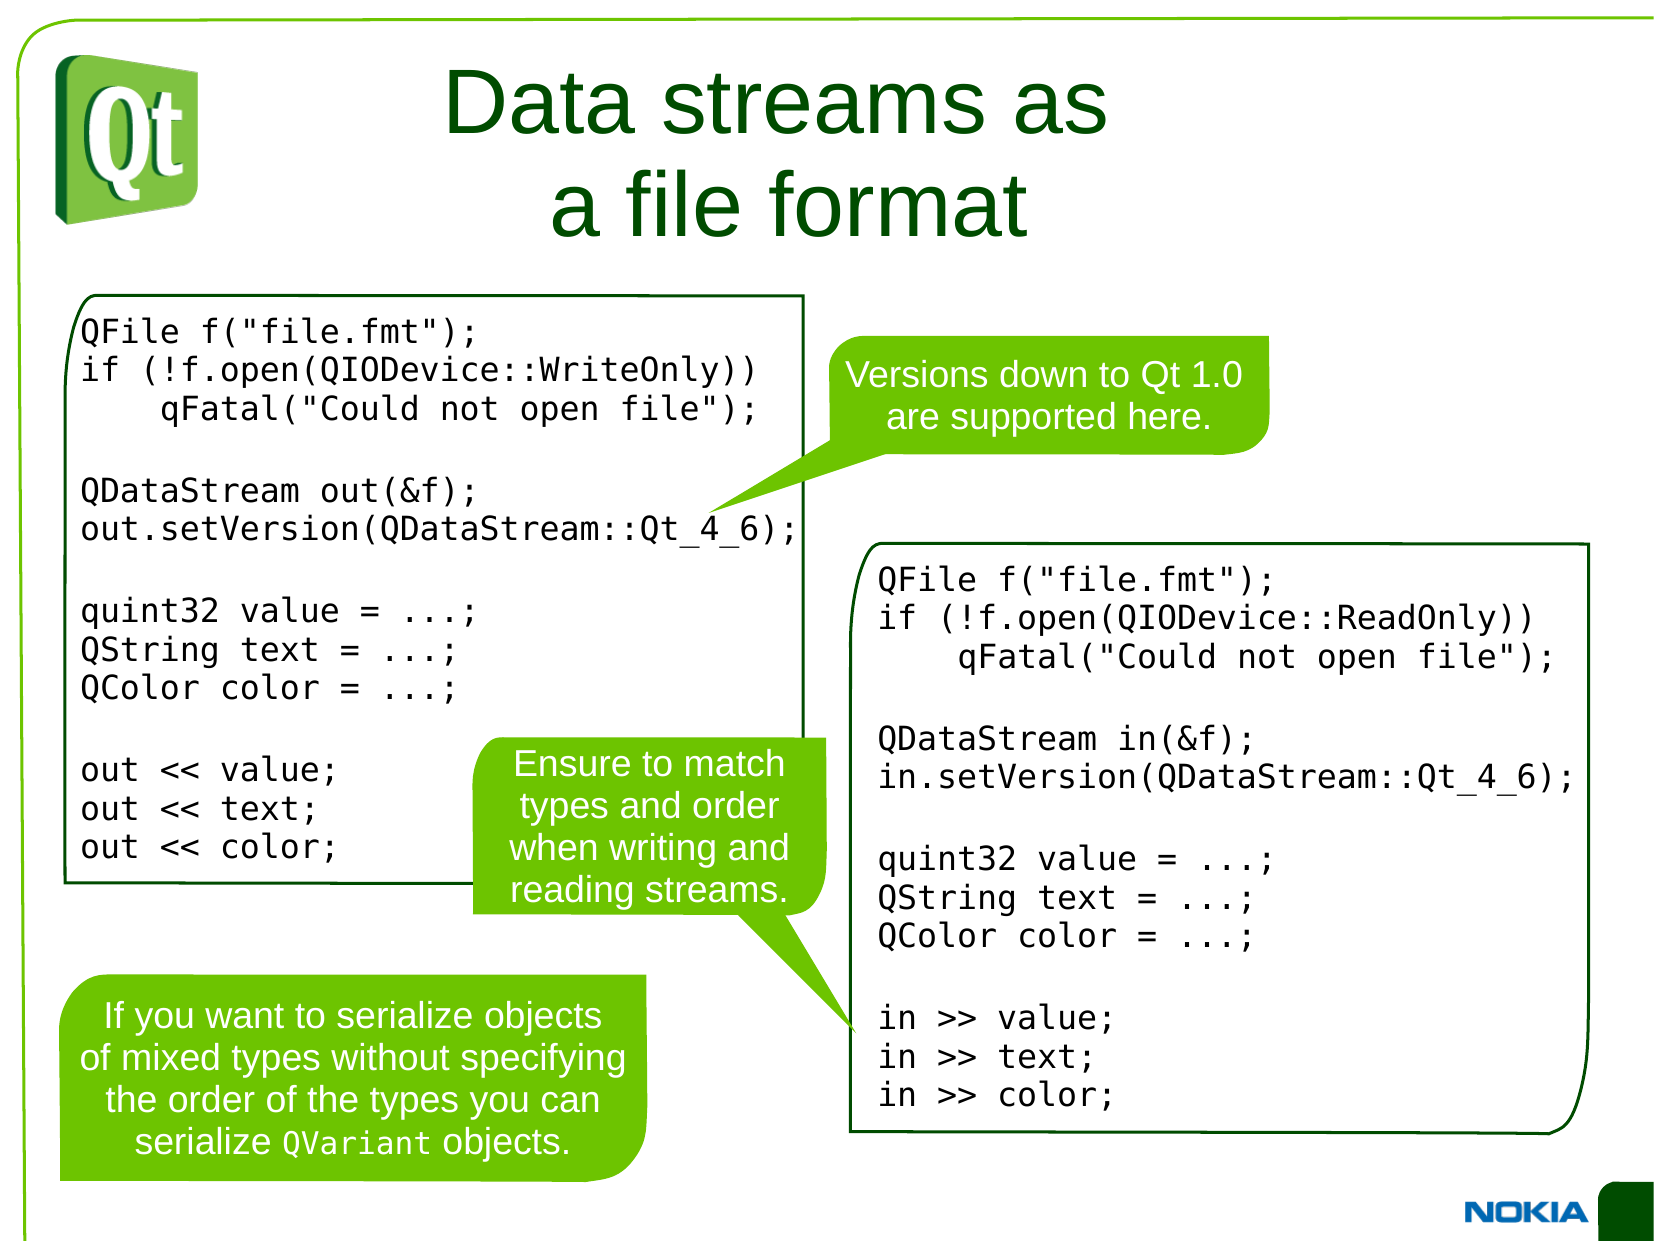

# Data streams as a file format
QFile f("file.fmt");
if (!f.open(QIODevice::WriteOnly))
 qFatal("Could not open file");
QDataStream out(&f);
out.setVersion(QDataStream::Qt_4_6);
quint32 value = ...;
QString text = ...;
QColor color = ...;
out << value;
out << text;
out << color;
Versions down to Qt 1.0
are supported here.
QFile f("file.fmt");
if (!f.open(QIODevice::ReadOnly))
 qFatal("Could not open file");
QDataStream in(&f);
in.setVersion(QDataStream::Qt_4_6);
quint32 value = ...;
QString text = ...;
QColor color = ...;
in >> value;
in >> text;
in >> color;
Ensure to match
types and order
when writing and
reading streams.
If you want to serialize objects
of mixed types without specifying
the order of the types you can
serialize QVariant objects.